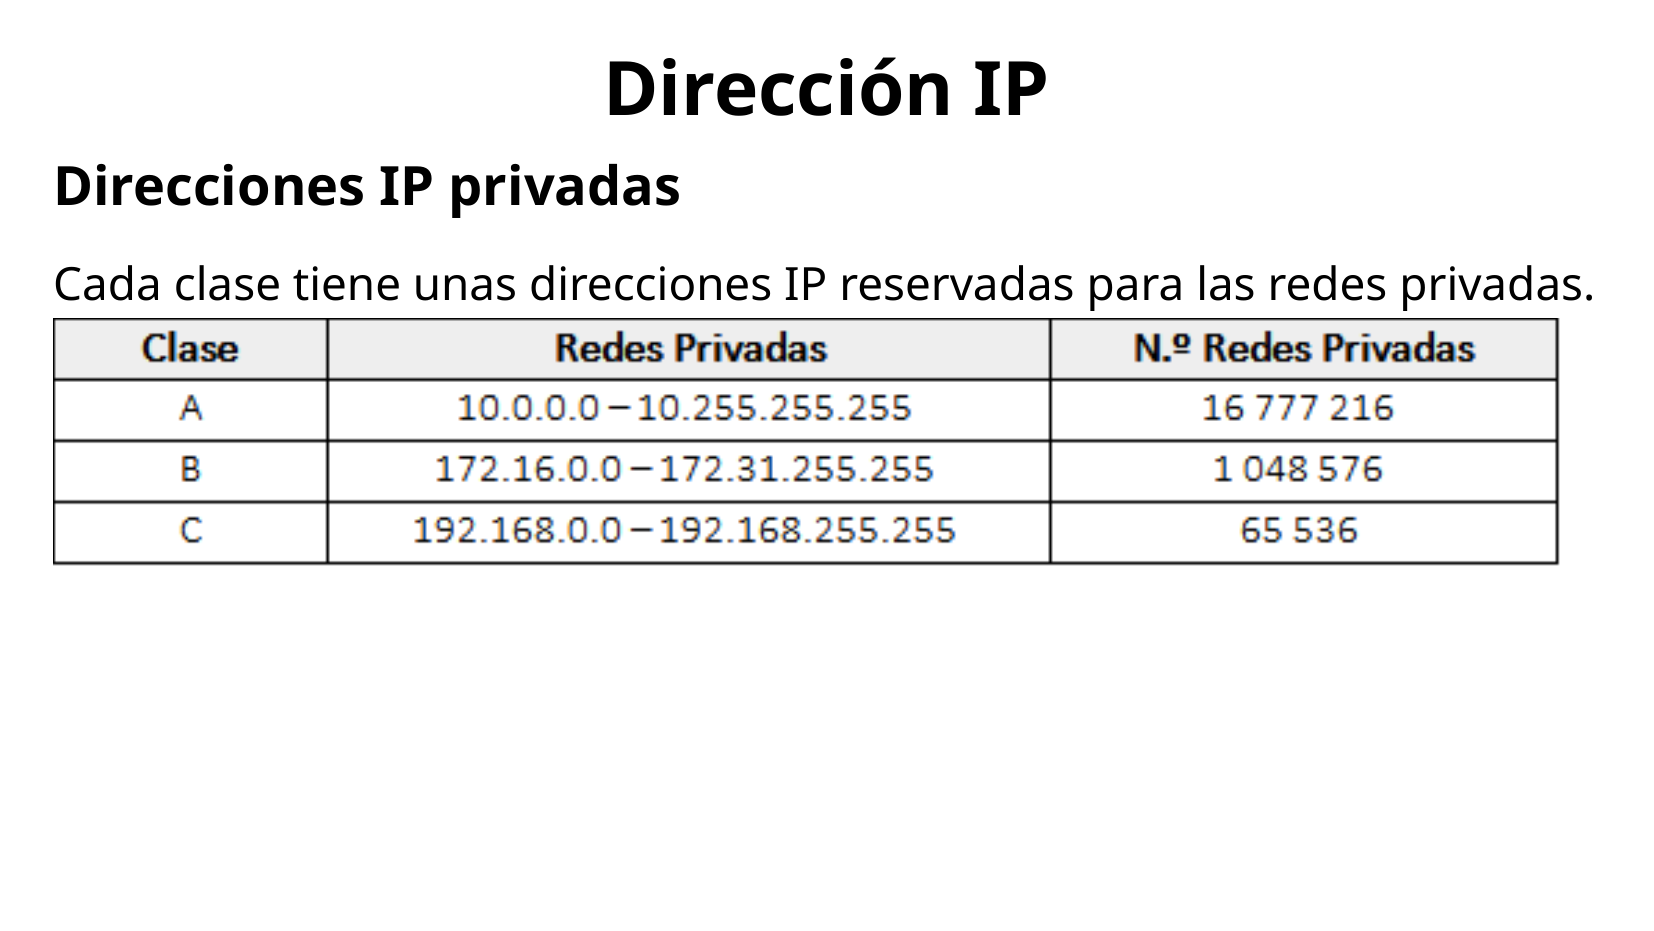

# Dirección IP
Direcciones IP privadas
Cada clase tiene unas direcciones IP reservadas para las redes privadas.